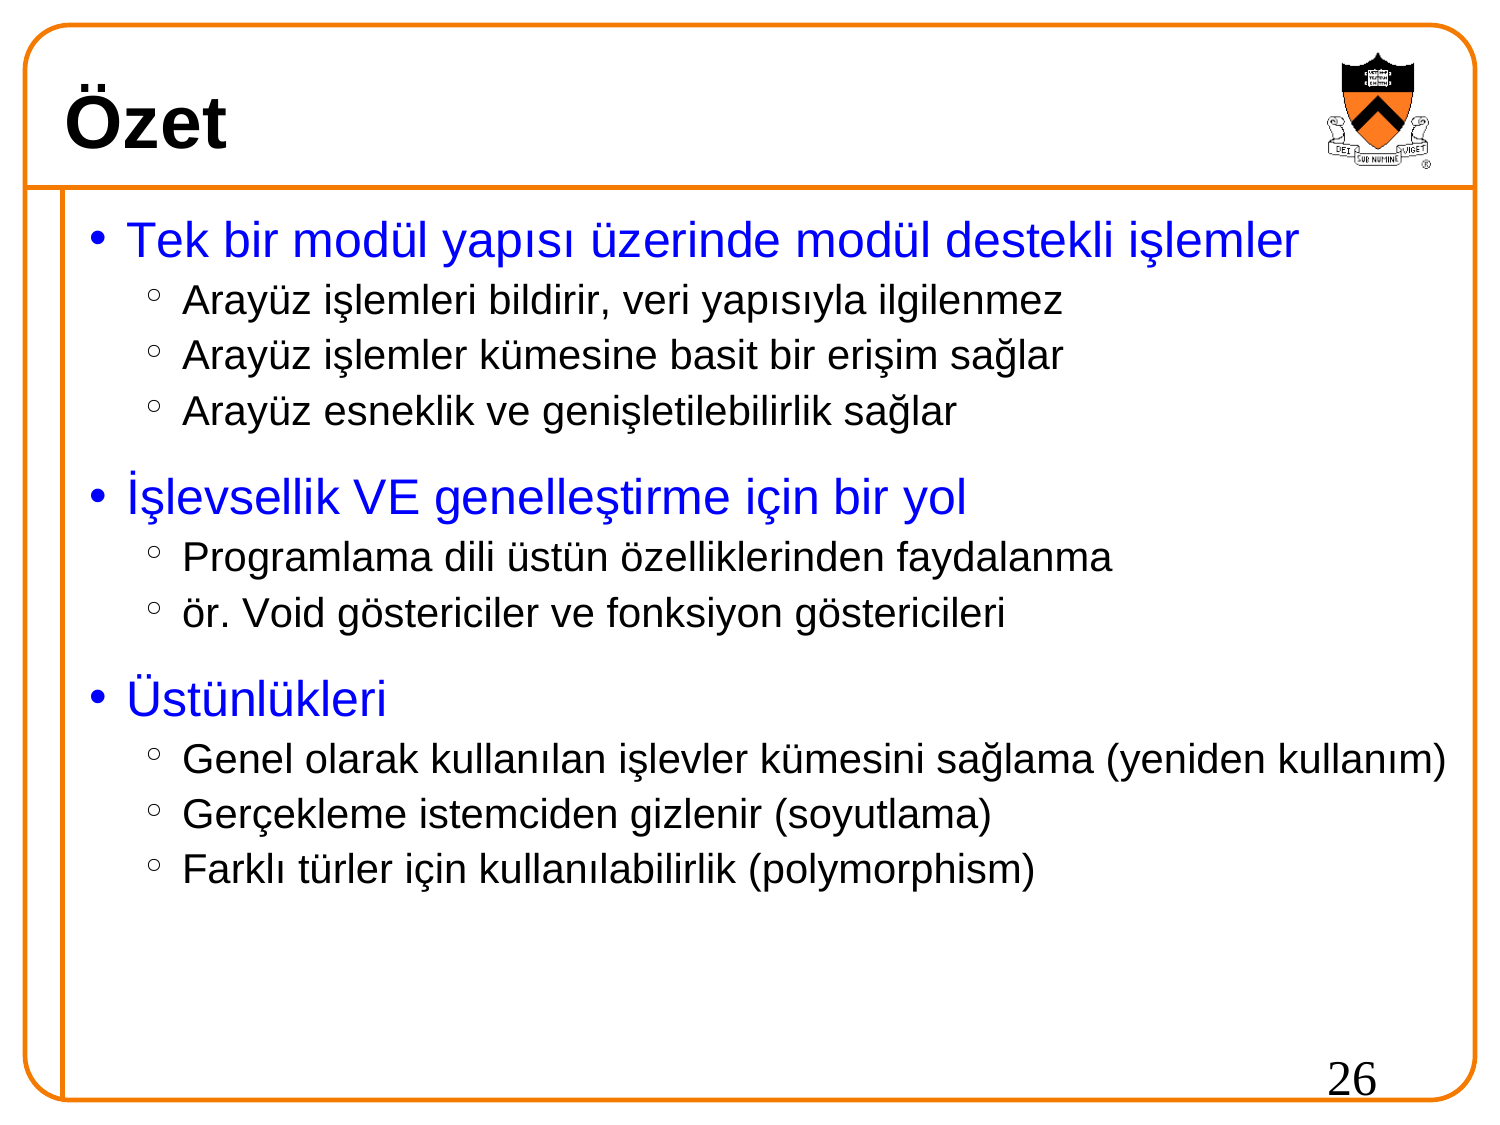

# Özet
Tek bir modül yapısı üzerinde modül destekli işlemler
Arayüz işlemleri bildirir, veri yapısıyla ilgilenmez
Arayüz işlemler kümesine basit bir erişim sağlar
Arayüz esneklik ve genişletilebilirlik sağlar
İşlevsellik VE genelleştirme için bir yol
Programlama dili üstün özelliklerinden faydalanma
ör. Void göstericiler ve fonksiyon göstericileri
Üstünlükleri
Genel olarak kullanılan işlevler kümesini sağlama (yeniden kullanım)
Gerçekleme istemciden gizlenir (soyutlama)
Farklı türler için kullanılabilirlik (polymorphism)
26